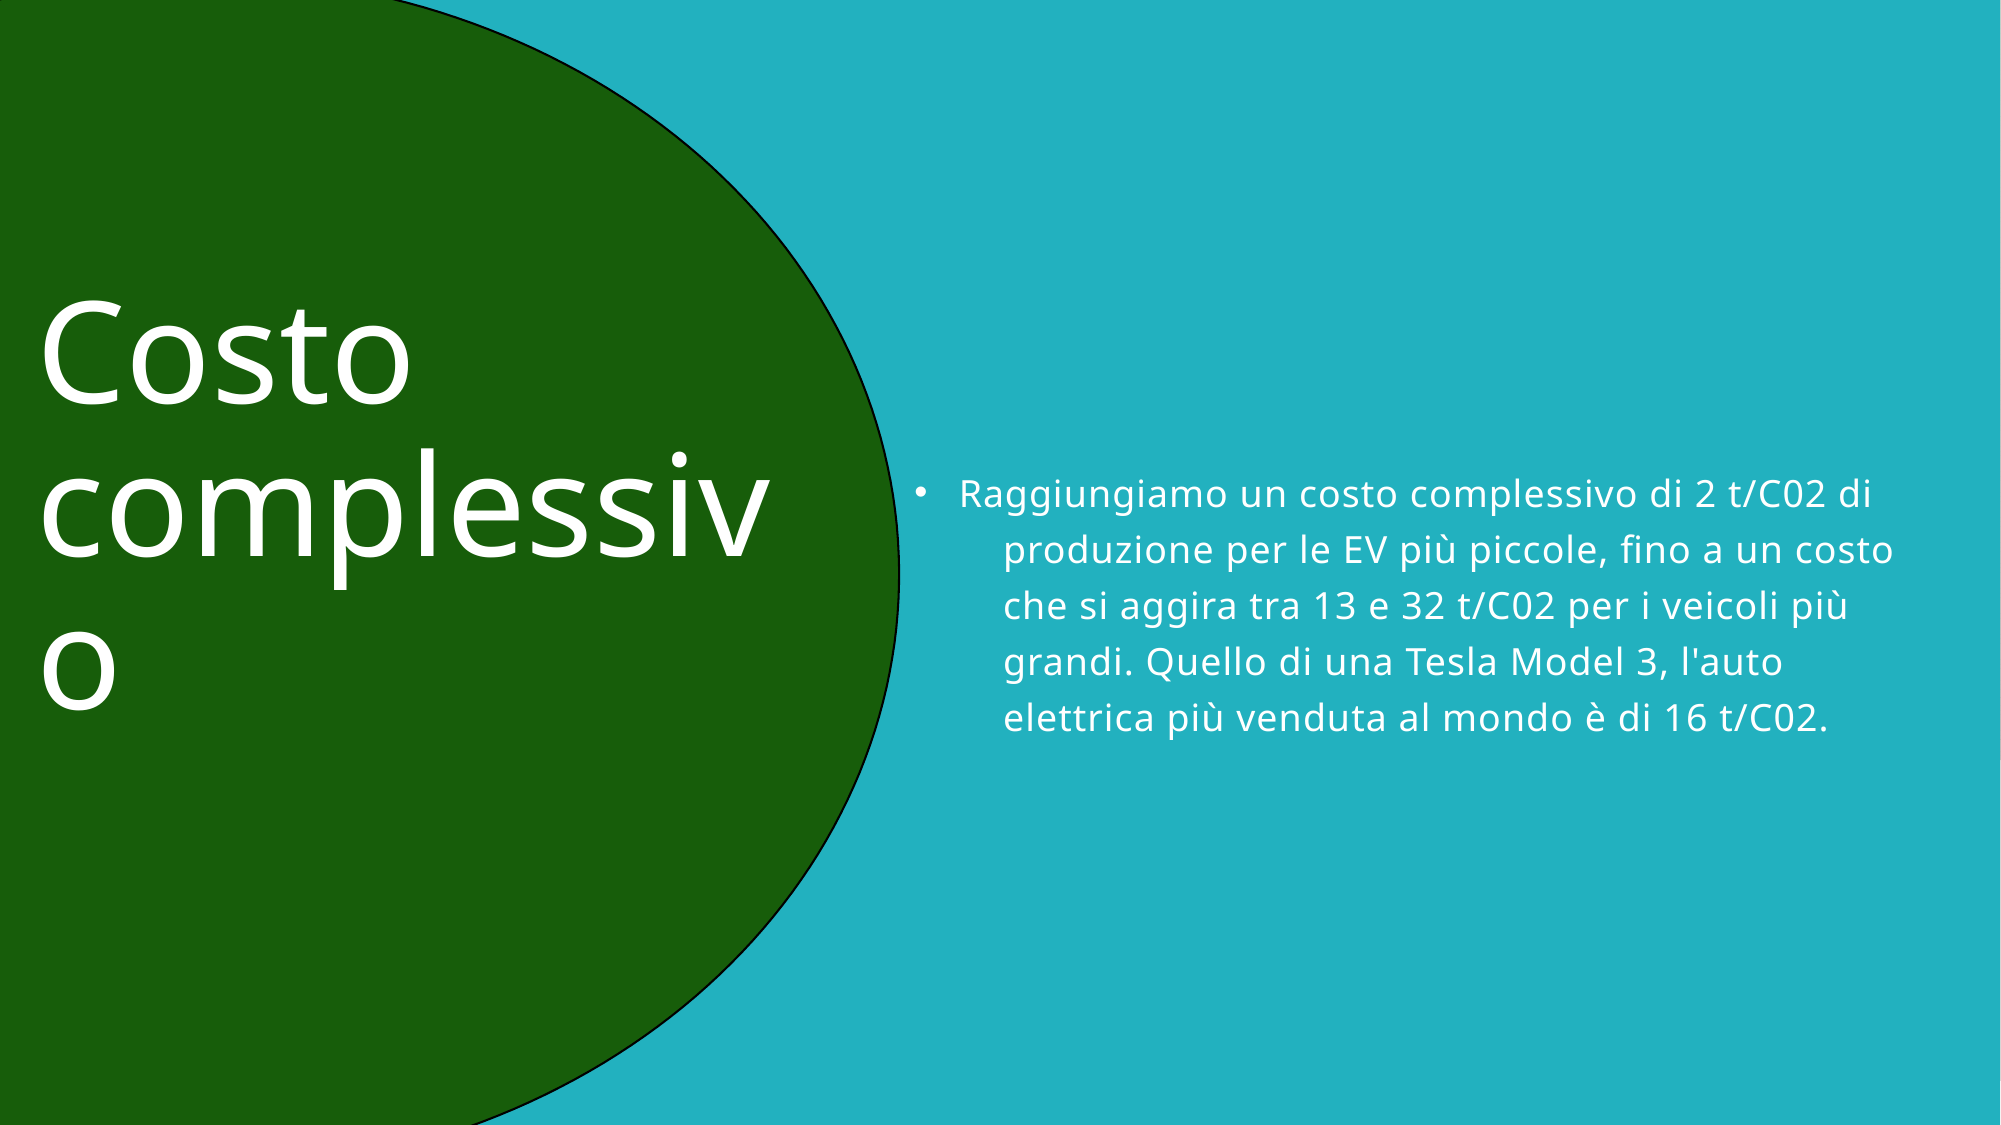

# Costo complessivo
Raggiungiamo un costo complessivo di 2 t/C02 di produzione per le EV più piccole, fino a un costo che si aggira tra 13 e 32 t/C02 per i veicoli più grandi. Quello di una Tesla Model 3, l'auto elettrica più venduta al mondo è di 16 t/C02.